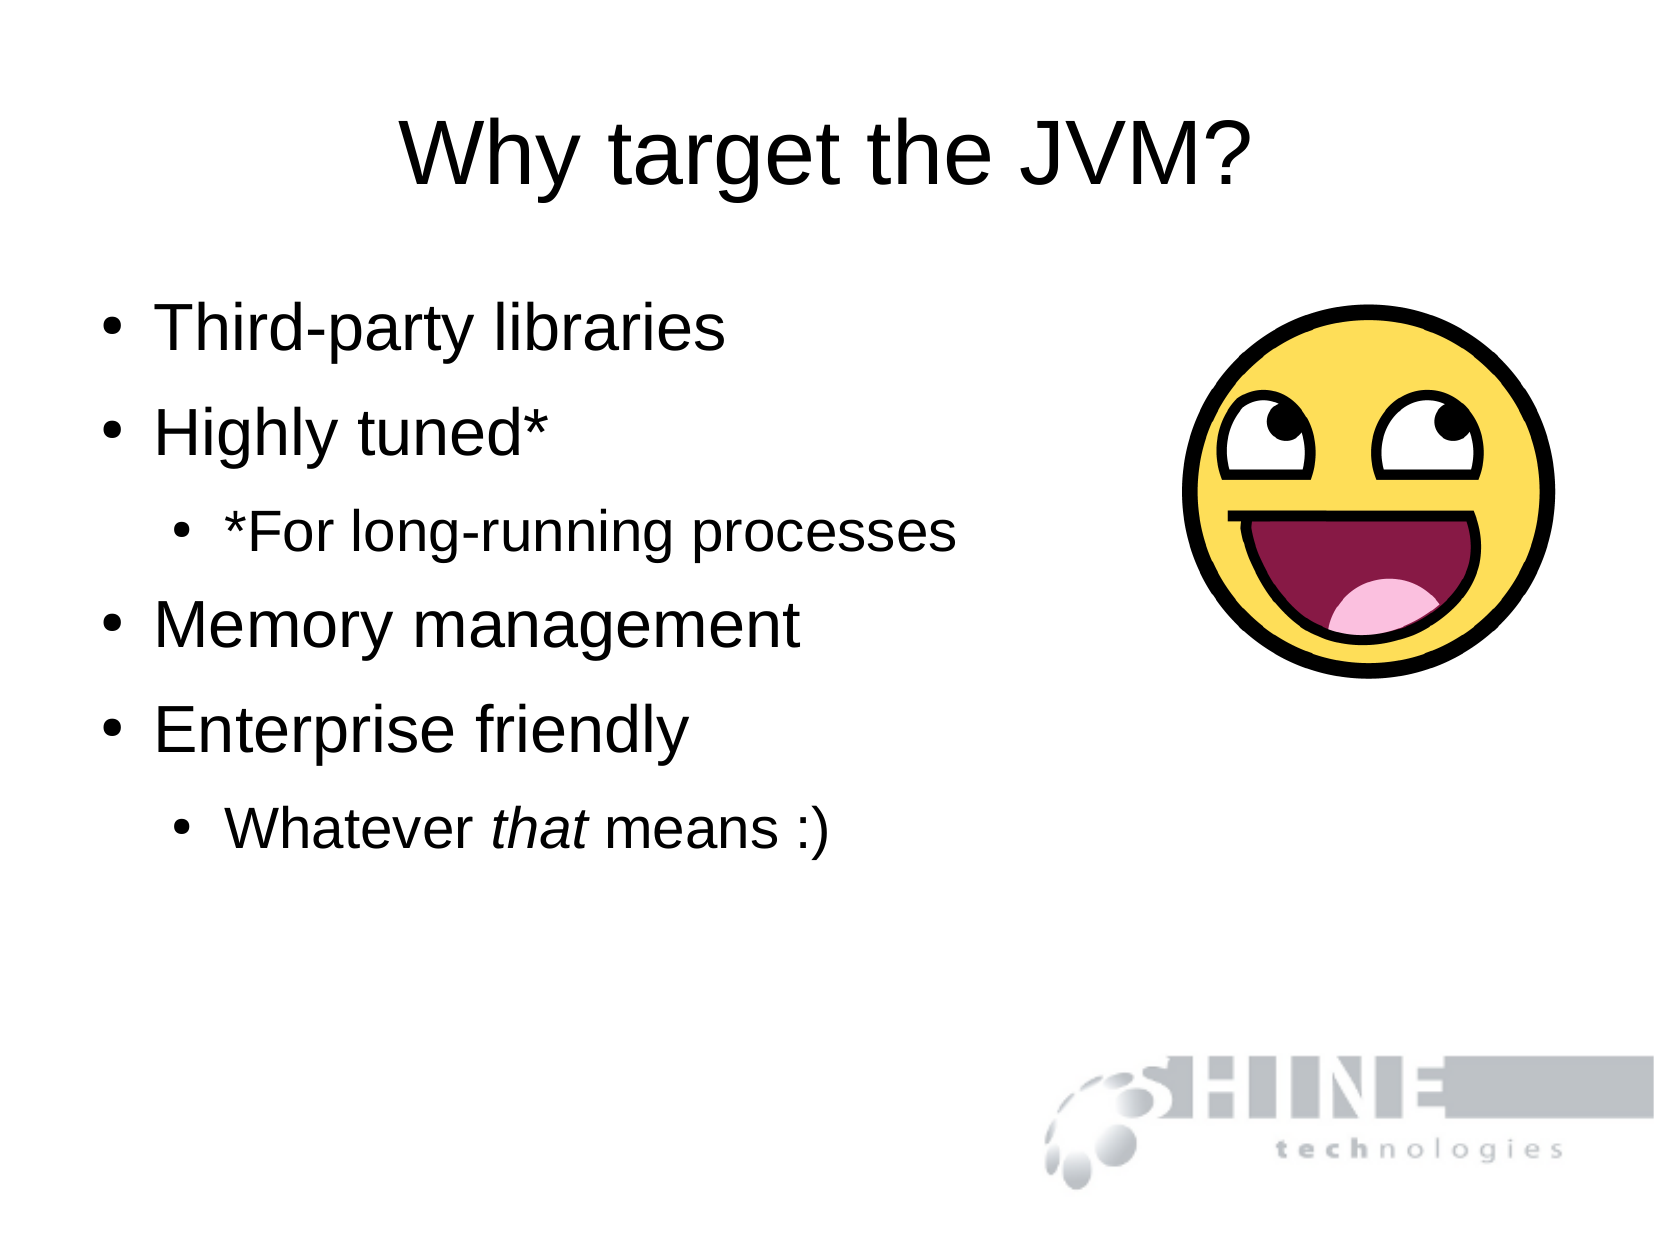

# Why target the JVM?
Third-party libraries
Highly tuned*
*For long-running processes
Memory management
Enterprise friendly
Whatever that means :)